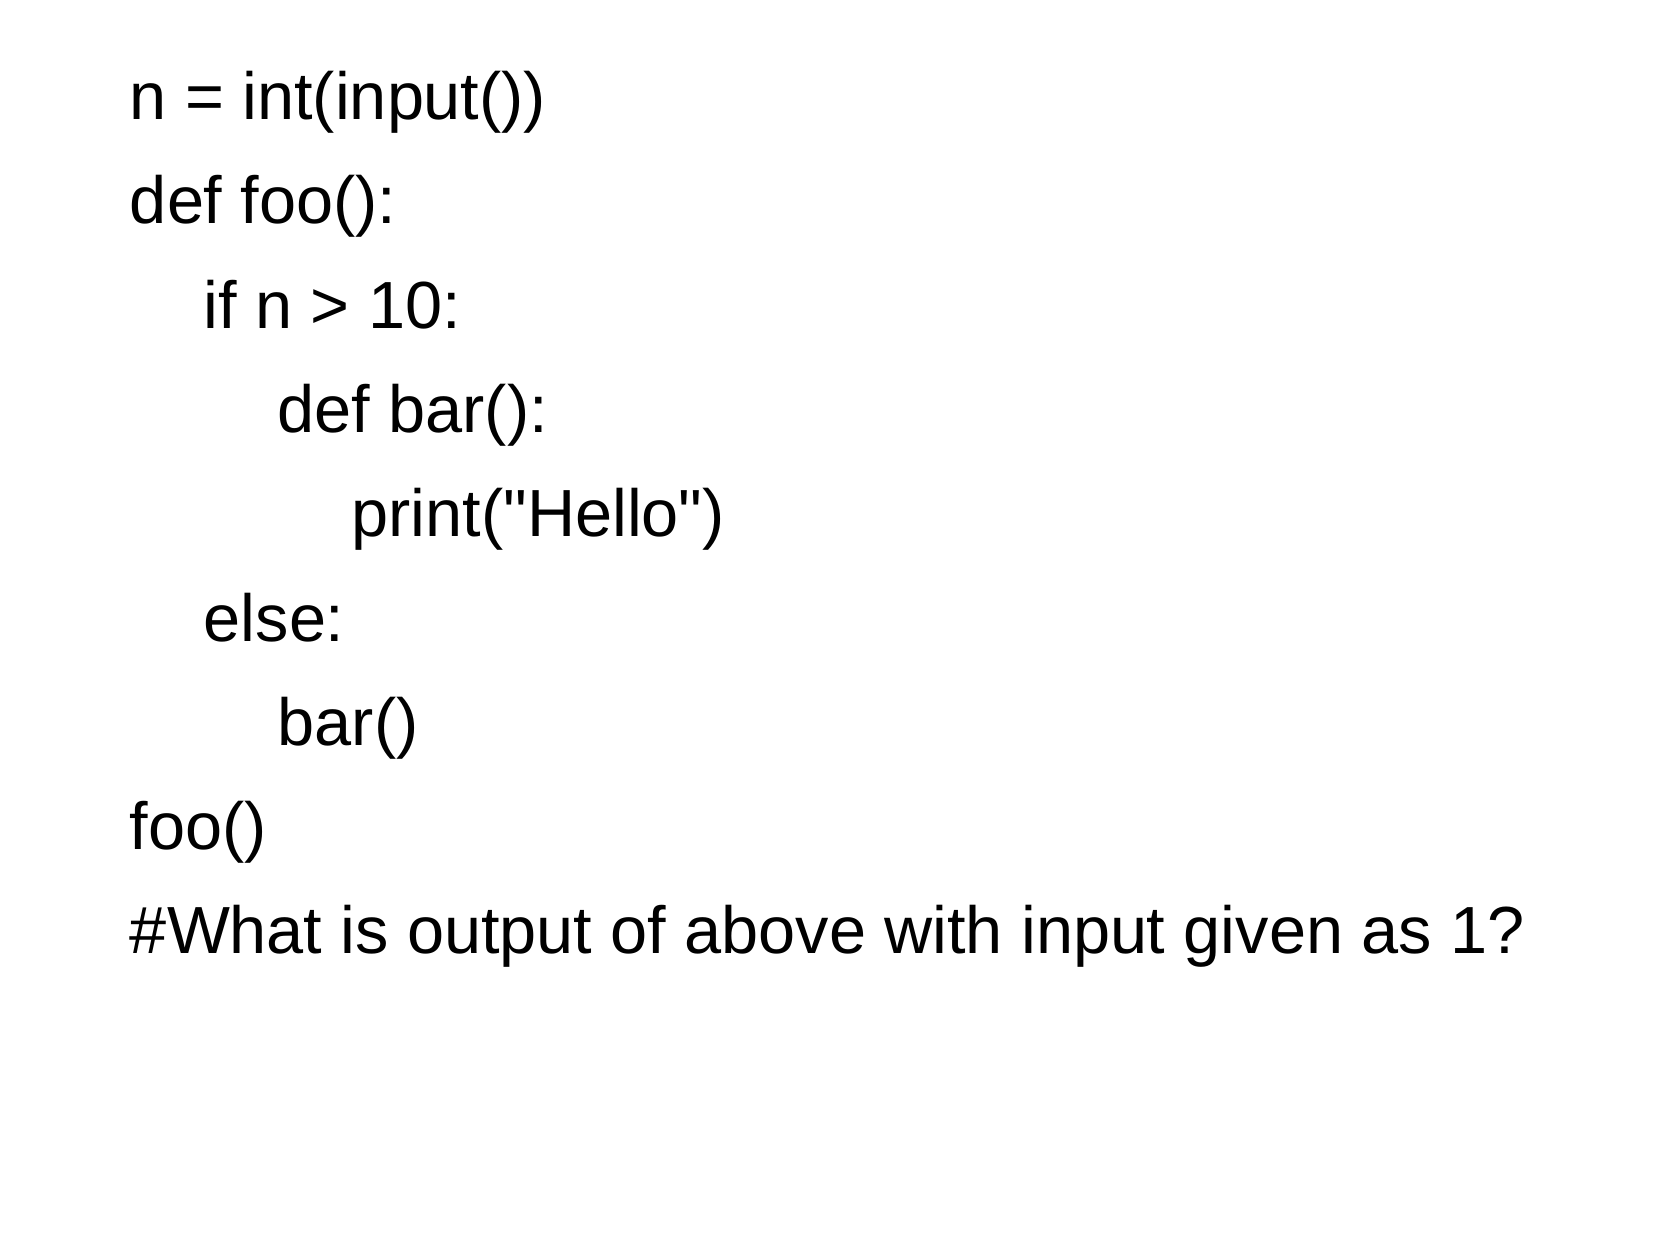

#
n = int(input())
def foo():
 if n > 10:
 def bar():
 print("Hello")
 else:
 bar()
foo()
#What is output of above with input given as 1?